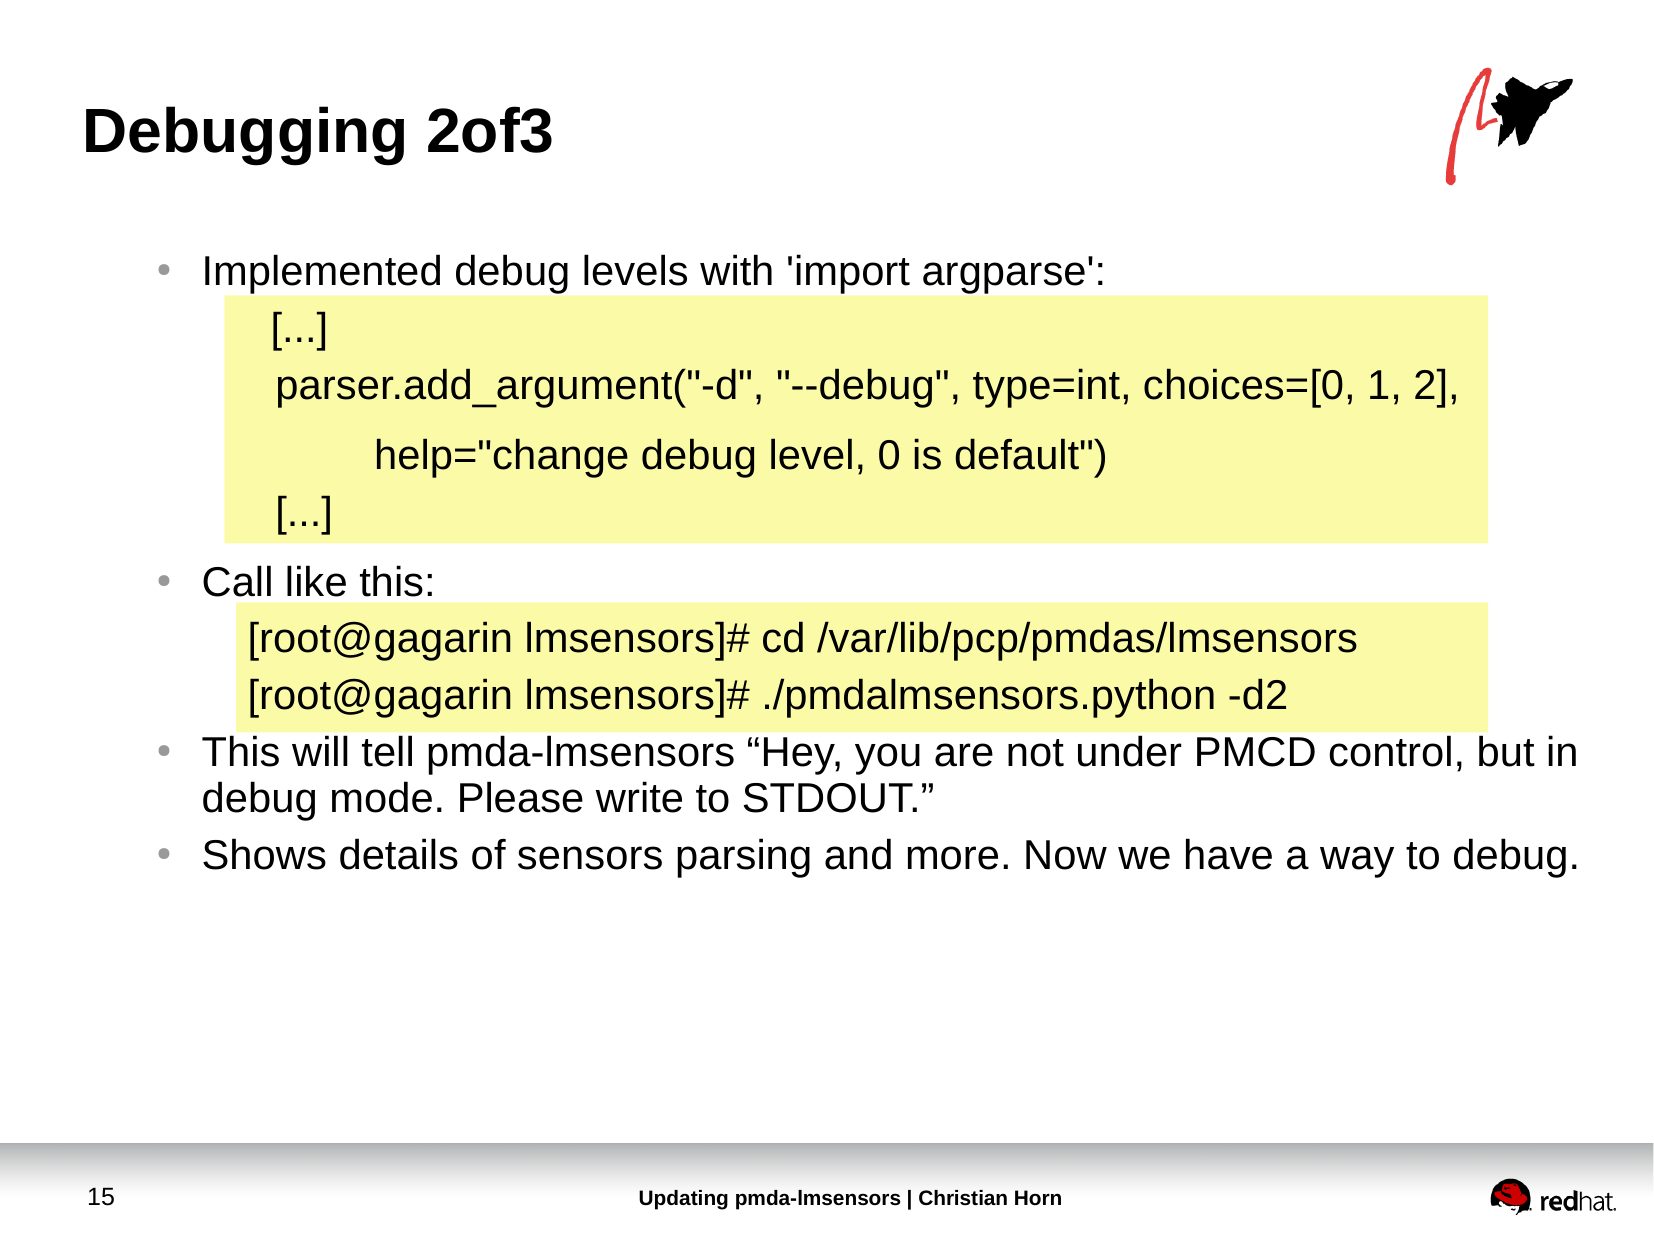

# Debugging 2of3
Implemented debug levels with 'import argparse':
 [...]
parser.add_argument("-d", "--debug", type=int, choices=[0, 1, 2],
 help="change debug level, 0 is default")
[...]
Call like this:
 [root@gagarin lmsensors]# cd /var/lib/pcp/pmdas/lmsensors
 [root@gagarin lmsensors]# ./pmdalmsensors.python -d2
This will tell pmda-lmsensors “Hey, you are not under PMCD control, but in debug mode. Please write to STDOUT.”
Shows details of sensors parsing and more. Now we have a way to debug.